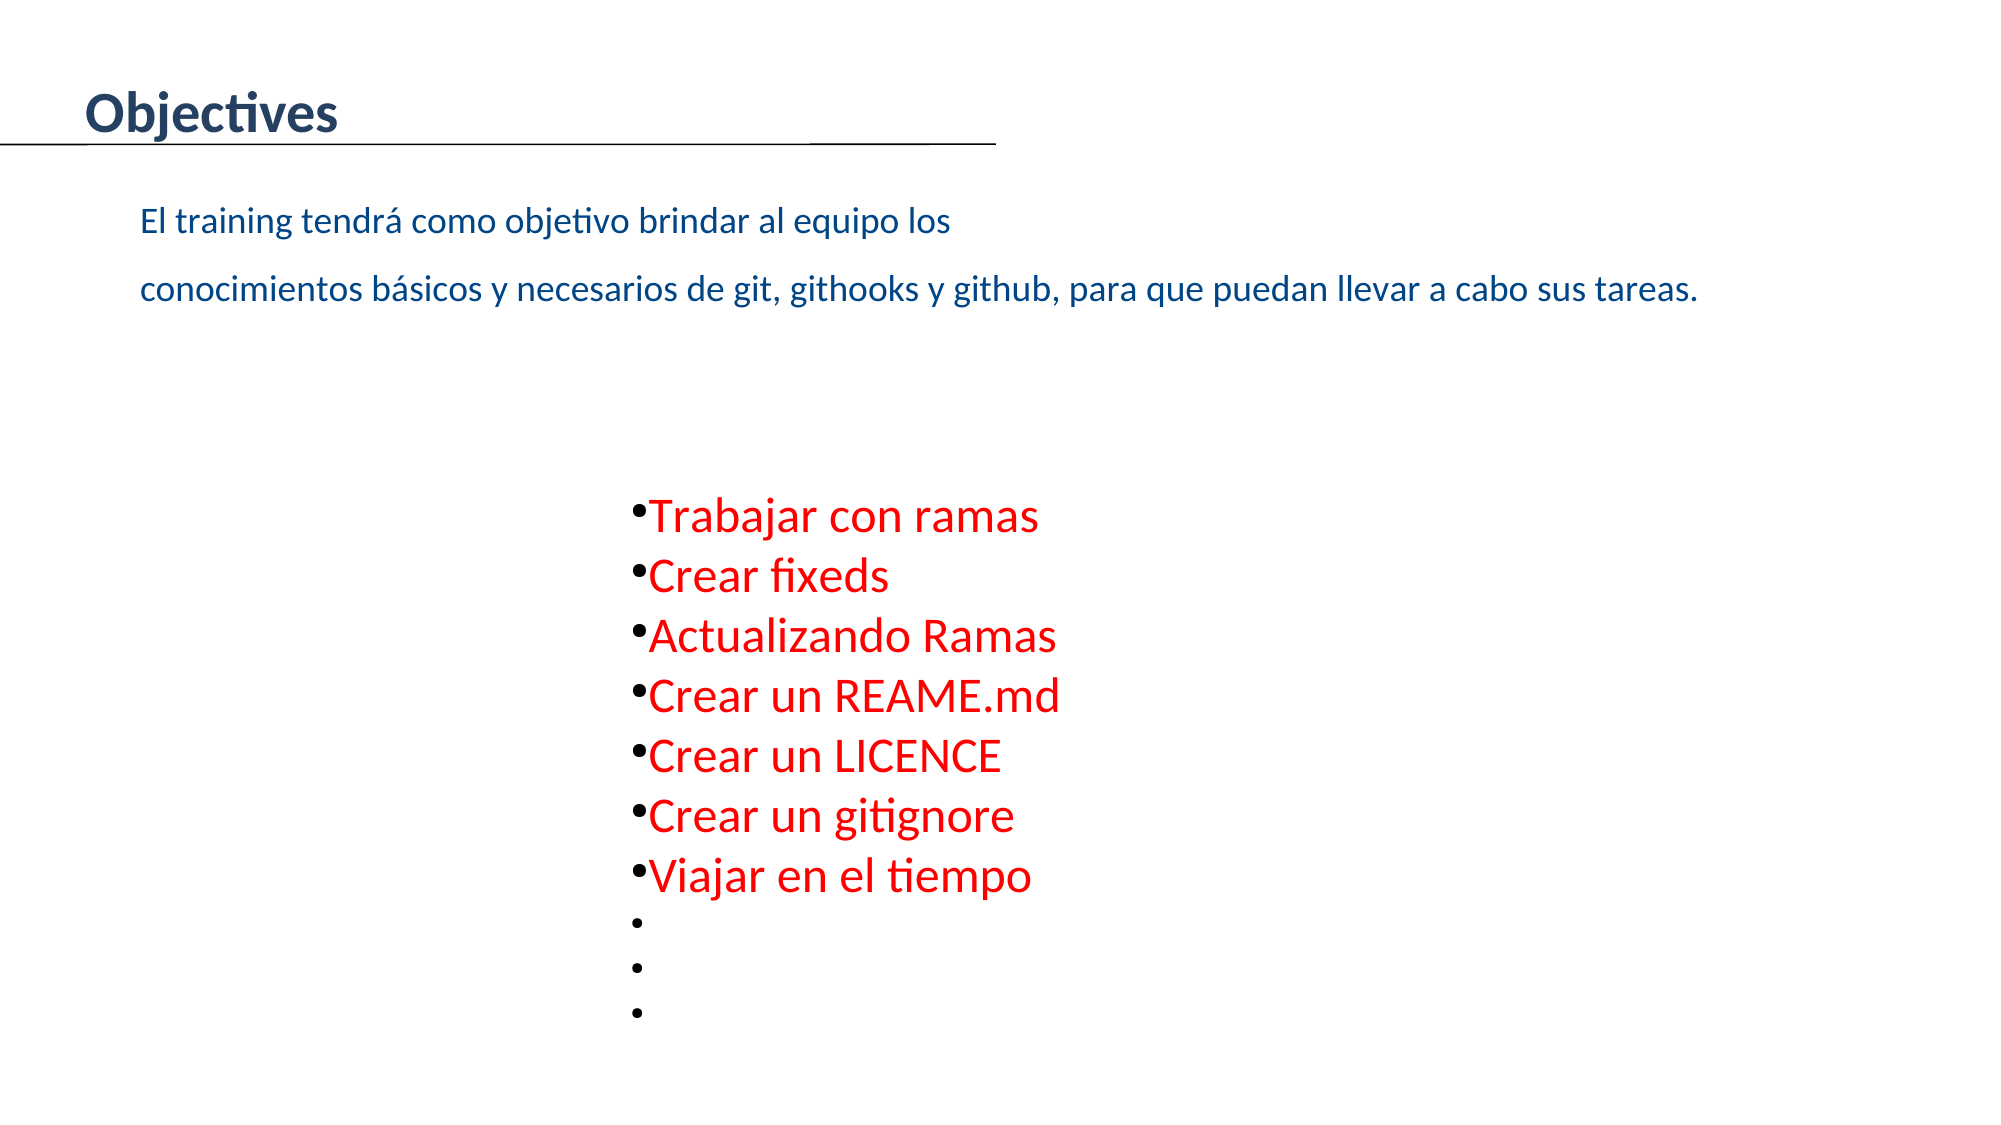

Objectives
El training tendrá como objetivo brindar al equipo los
conocimientos básicos y necesarios de git, githooks y github, para que puedan llevar a cabo sus tareas.
Trabajar con ramas
Crear fixeds
Actualizando Ramas
Crear un REAME.md
Crear un LICENCE
Crear un gitignore
Viajar en el tiempo